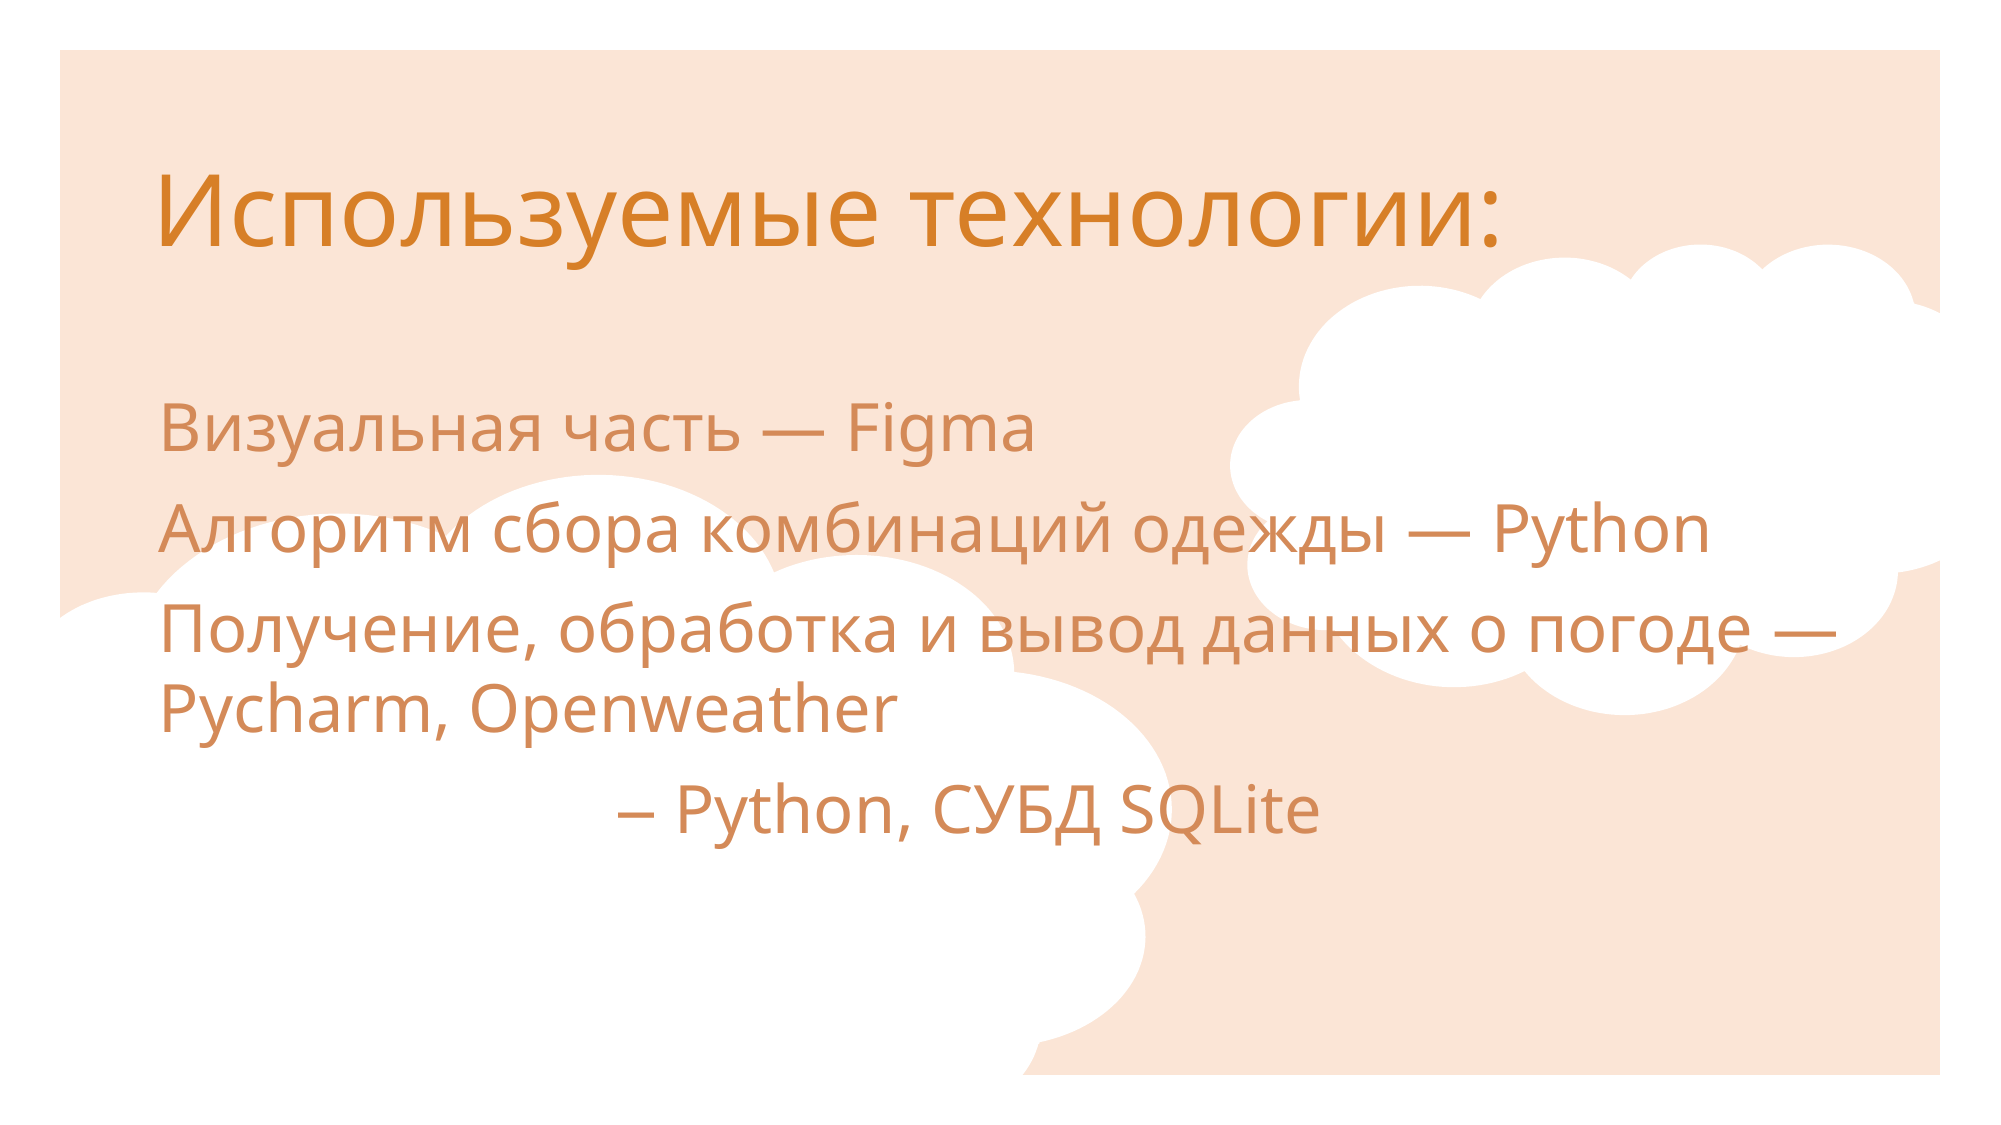

# Используемые технологии:
Визуальная часть — Figma
Алгоритм сбора комбинаций одежды — Python
Получение, обработка и вывод данных о погоде — Pycharm, Openweather
База данных — Python, СУБД SQLite